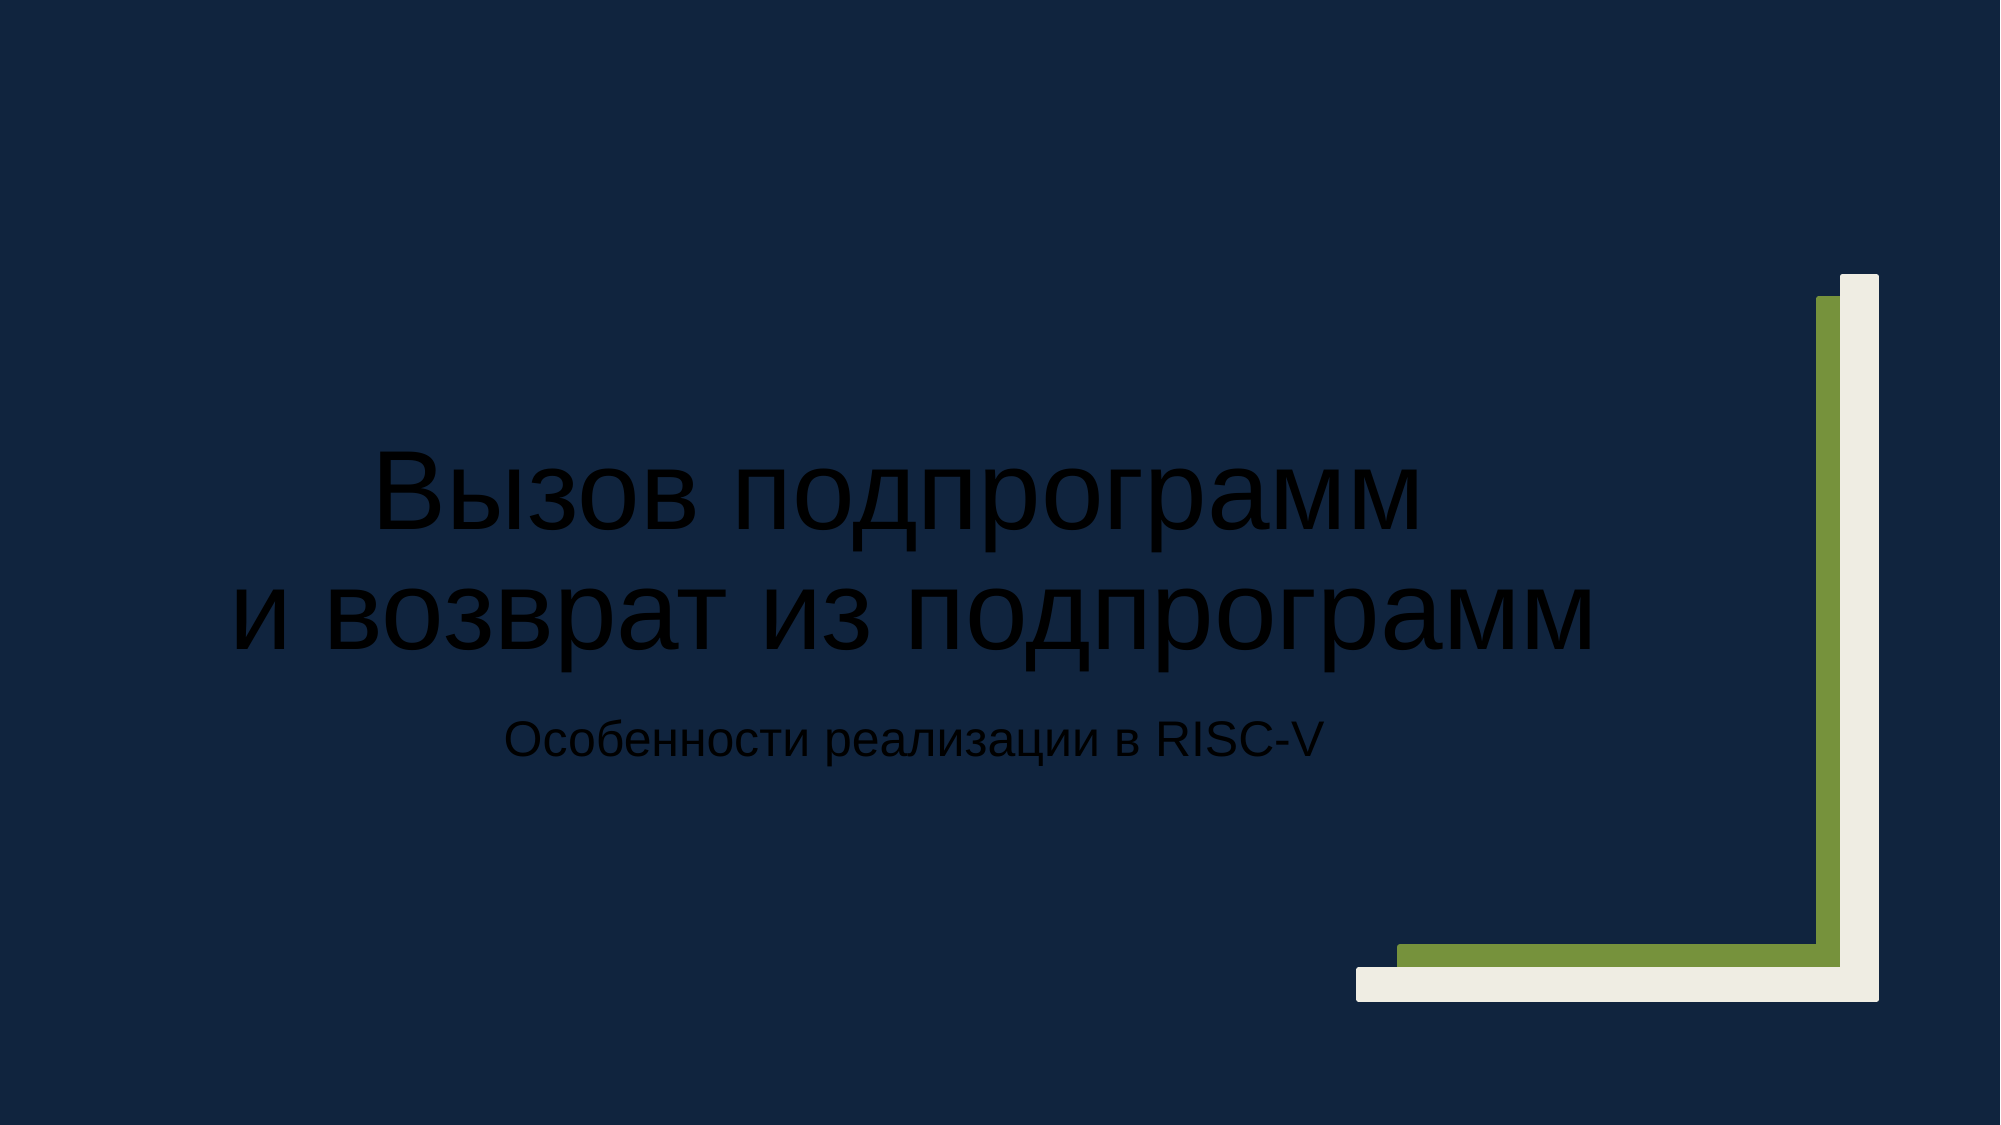

# Вызов подпрограмм и возврат из подпрограмм
Особенности реализации в RISC-V